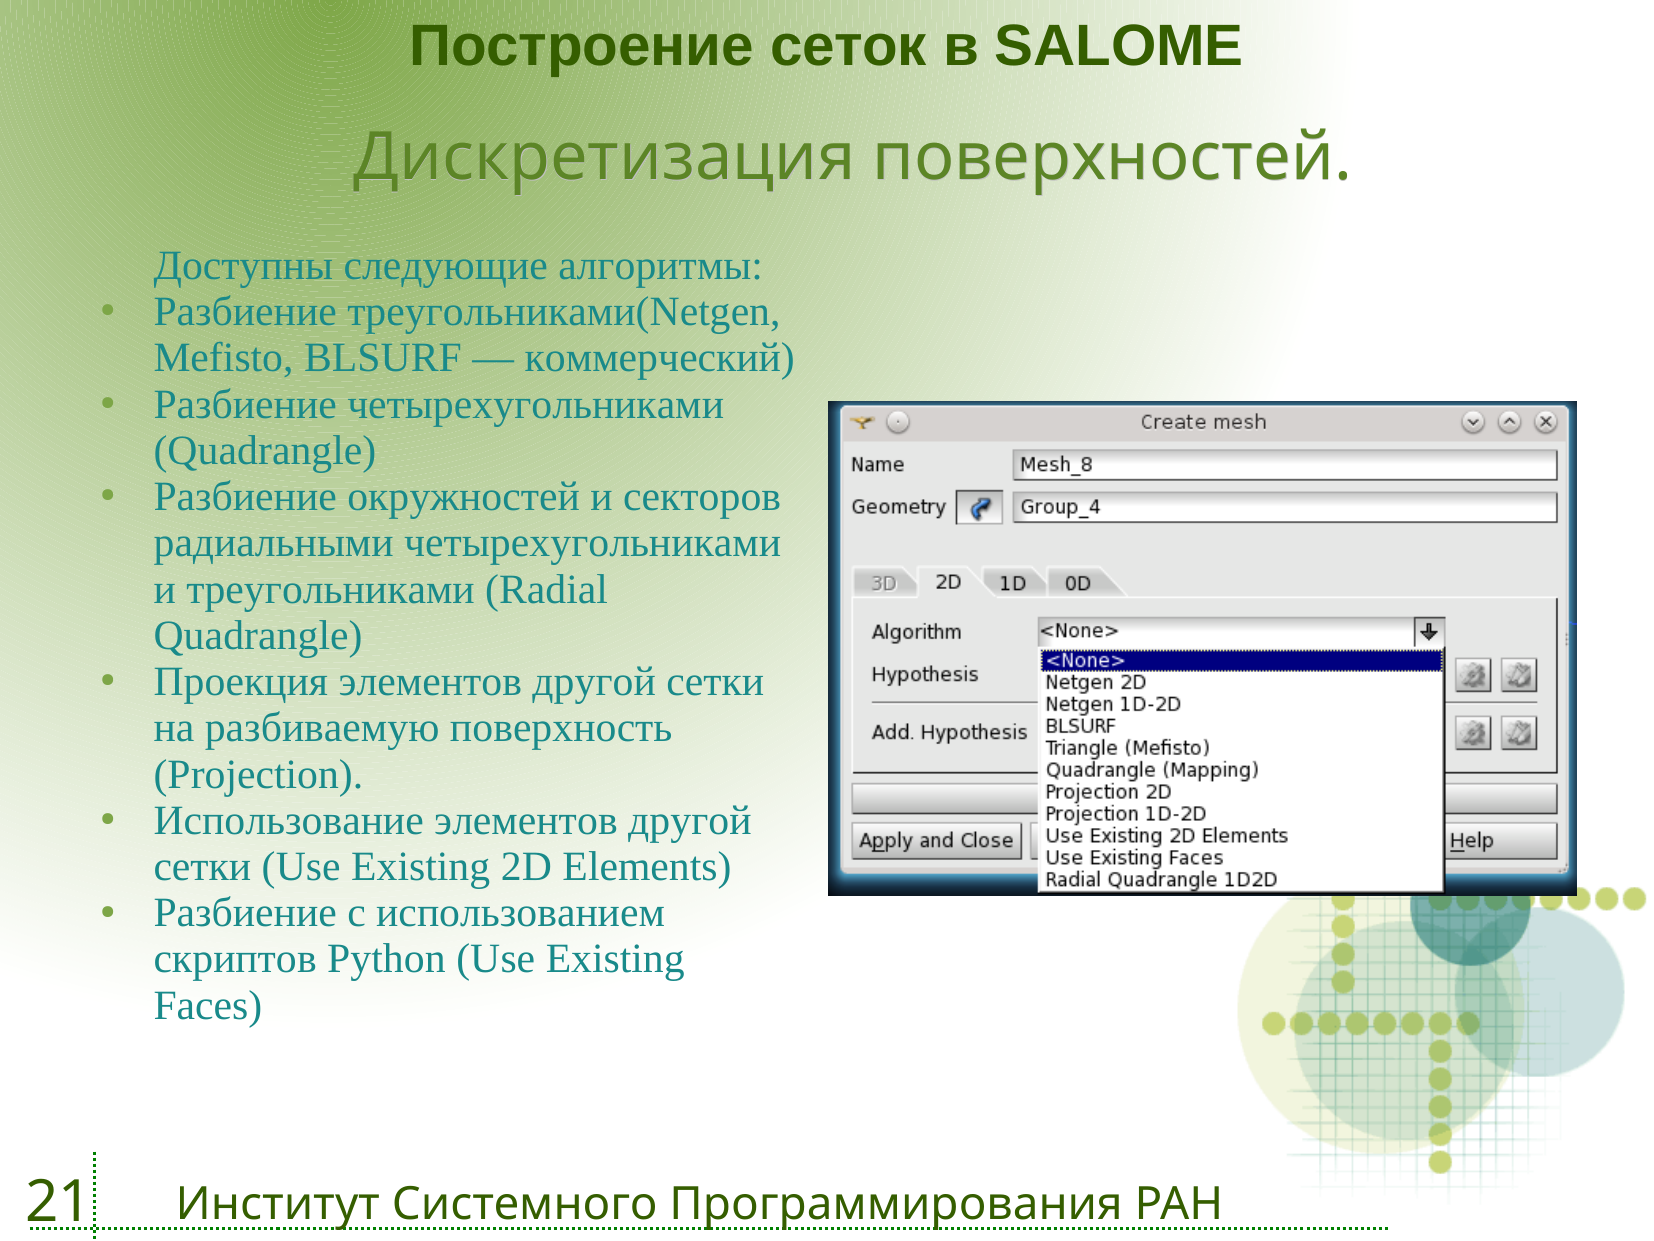

# Дискретизация поверхностей.
Доступны следующие алгоритмы:
Разбиение треугольниками(Netgen, Mefisto, BLSURF — коммерческий)
Разбиение четырехугольниками (Quadrangle)
Разбиение окружностей и секторов радиальными четырехугольниками и треугольниками (Radial Quadrangle)
Проекция элементов другой сетки на разбиваемую поверхность (Projection).
Использование элементов другой сетки (Use Existing 2D Elements)
Разбиение с использованием скриптов Python (Use Existing Faces)